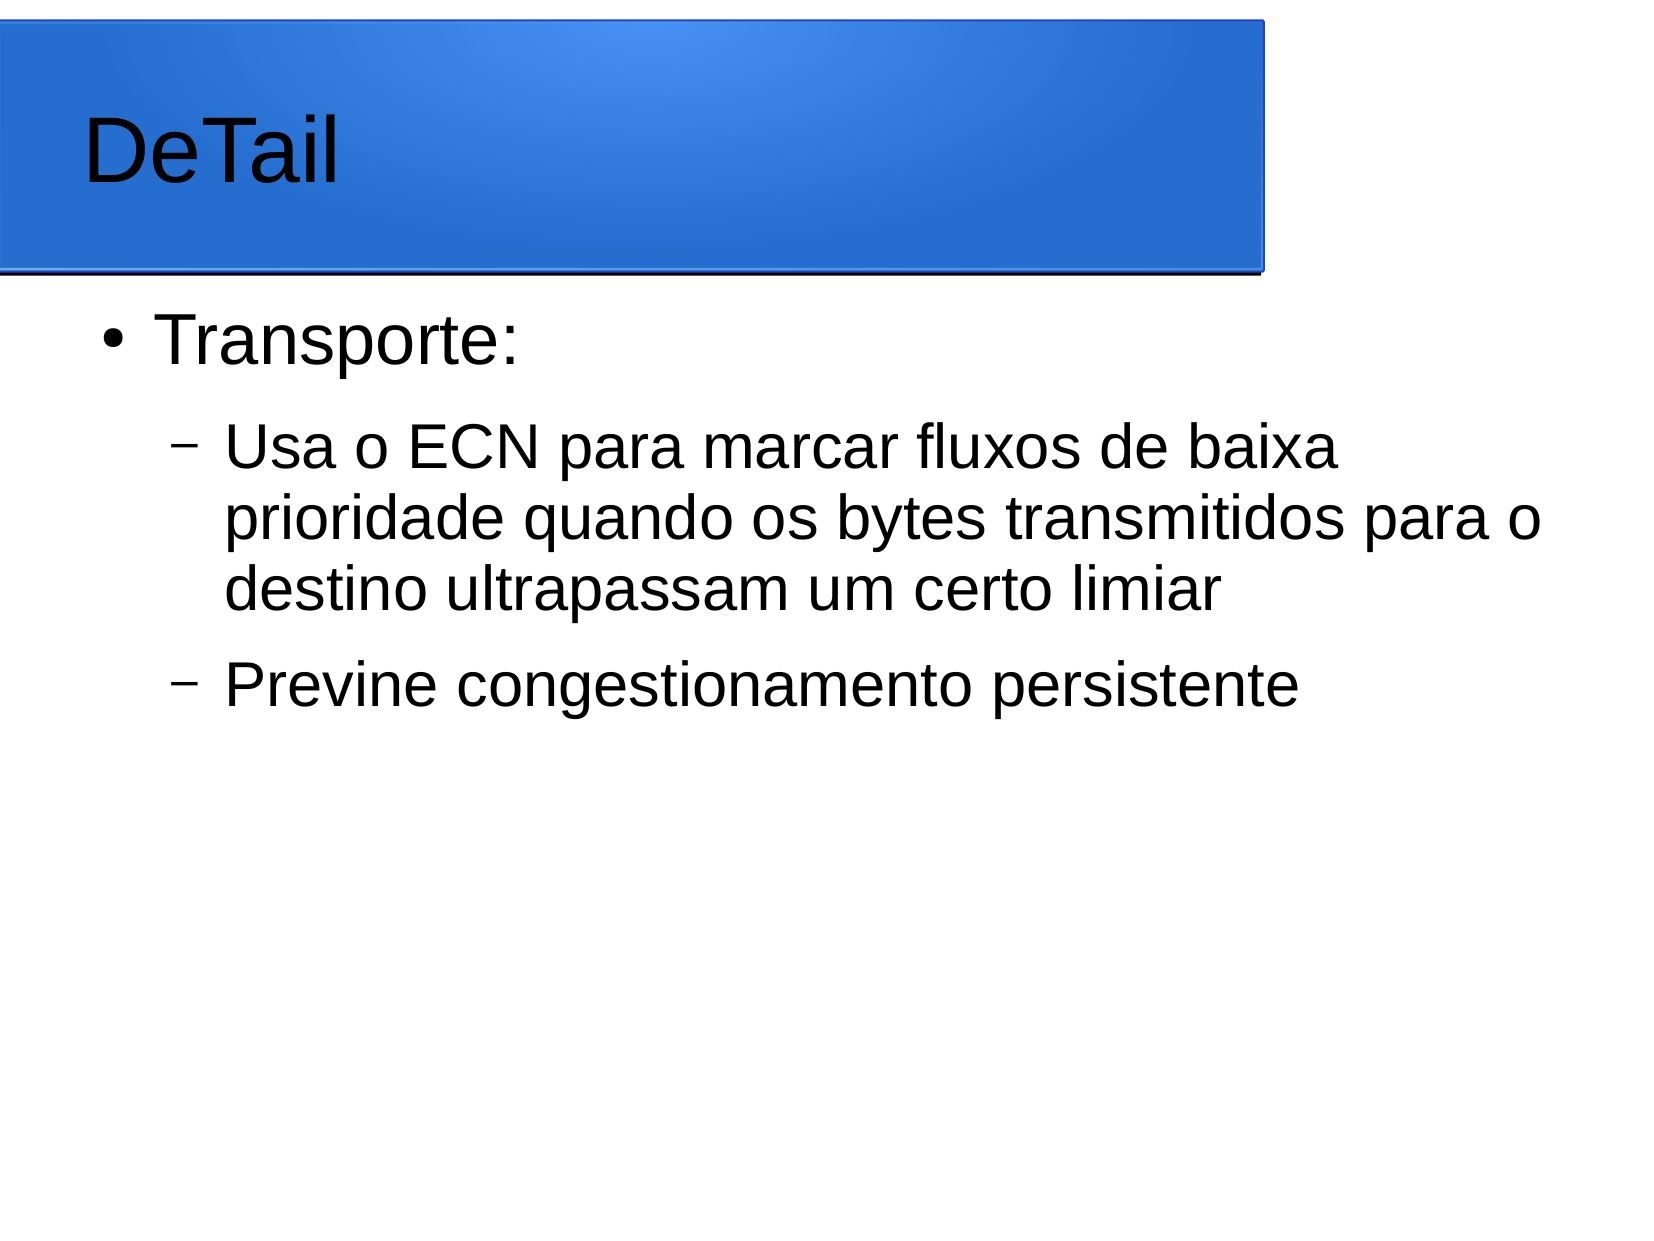

# DeTail
Transporte:
Usa o ECN para marcar fluxos de baixa prioridade quando os bytes transmitidos para o destino ultrapassam um certo limiar
Previne congestionamento persistente